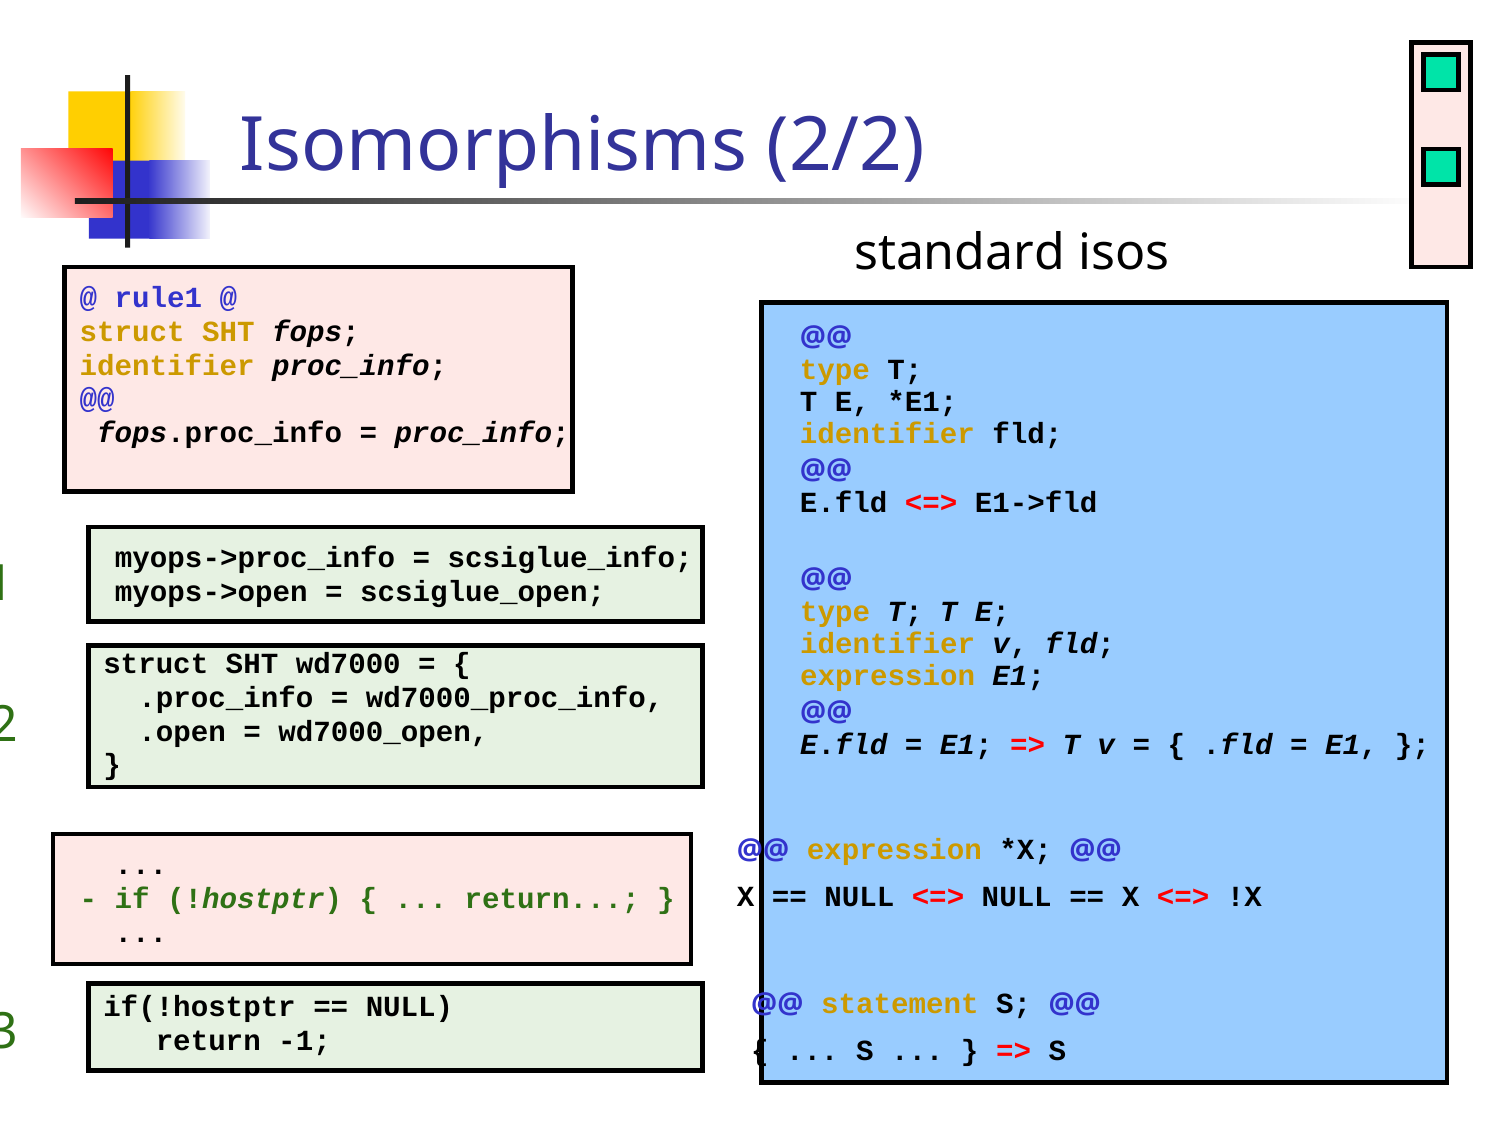

# Isomorphisms (2/2)
standard isos
@ rule1 @
struct SHT fops;
identifier proc_info;
@@
 fops.proc_info = proc_info;
@@
type T;
T E, *E1;
identifier fld;
@@
E.fld <=> E1->fld
D1
myops->proc_info = scsiglue_info;
myops->open = scsiglue_open;
@@
type T; T E;
identifier v, fld;
expression E1;
@@
E.fld = E1; => T v = { .fld = E1, };
struct SHT wd7000 = {
 .proc_info = wd7000_proc_info,
 .open = wd7000_open,
}
D2
@@ expression *X; @@
X == NULL <=> NULL == X <=> !X
 ...
- if (!hostptr) { ... return...; }
 ...
@@ statement S; @@
{ ... S ... } => S
D3
if(!hostptr == NULL)
 return -1;